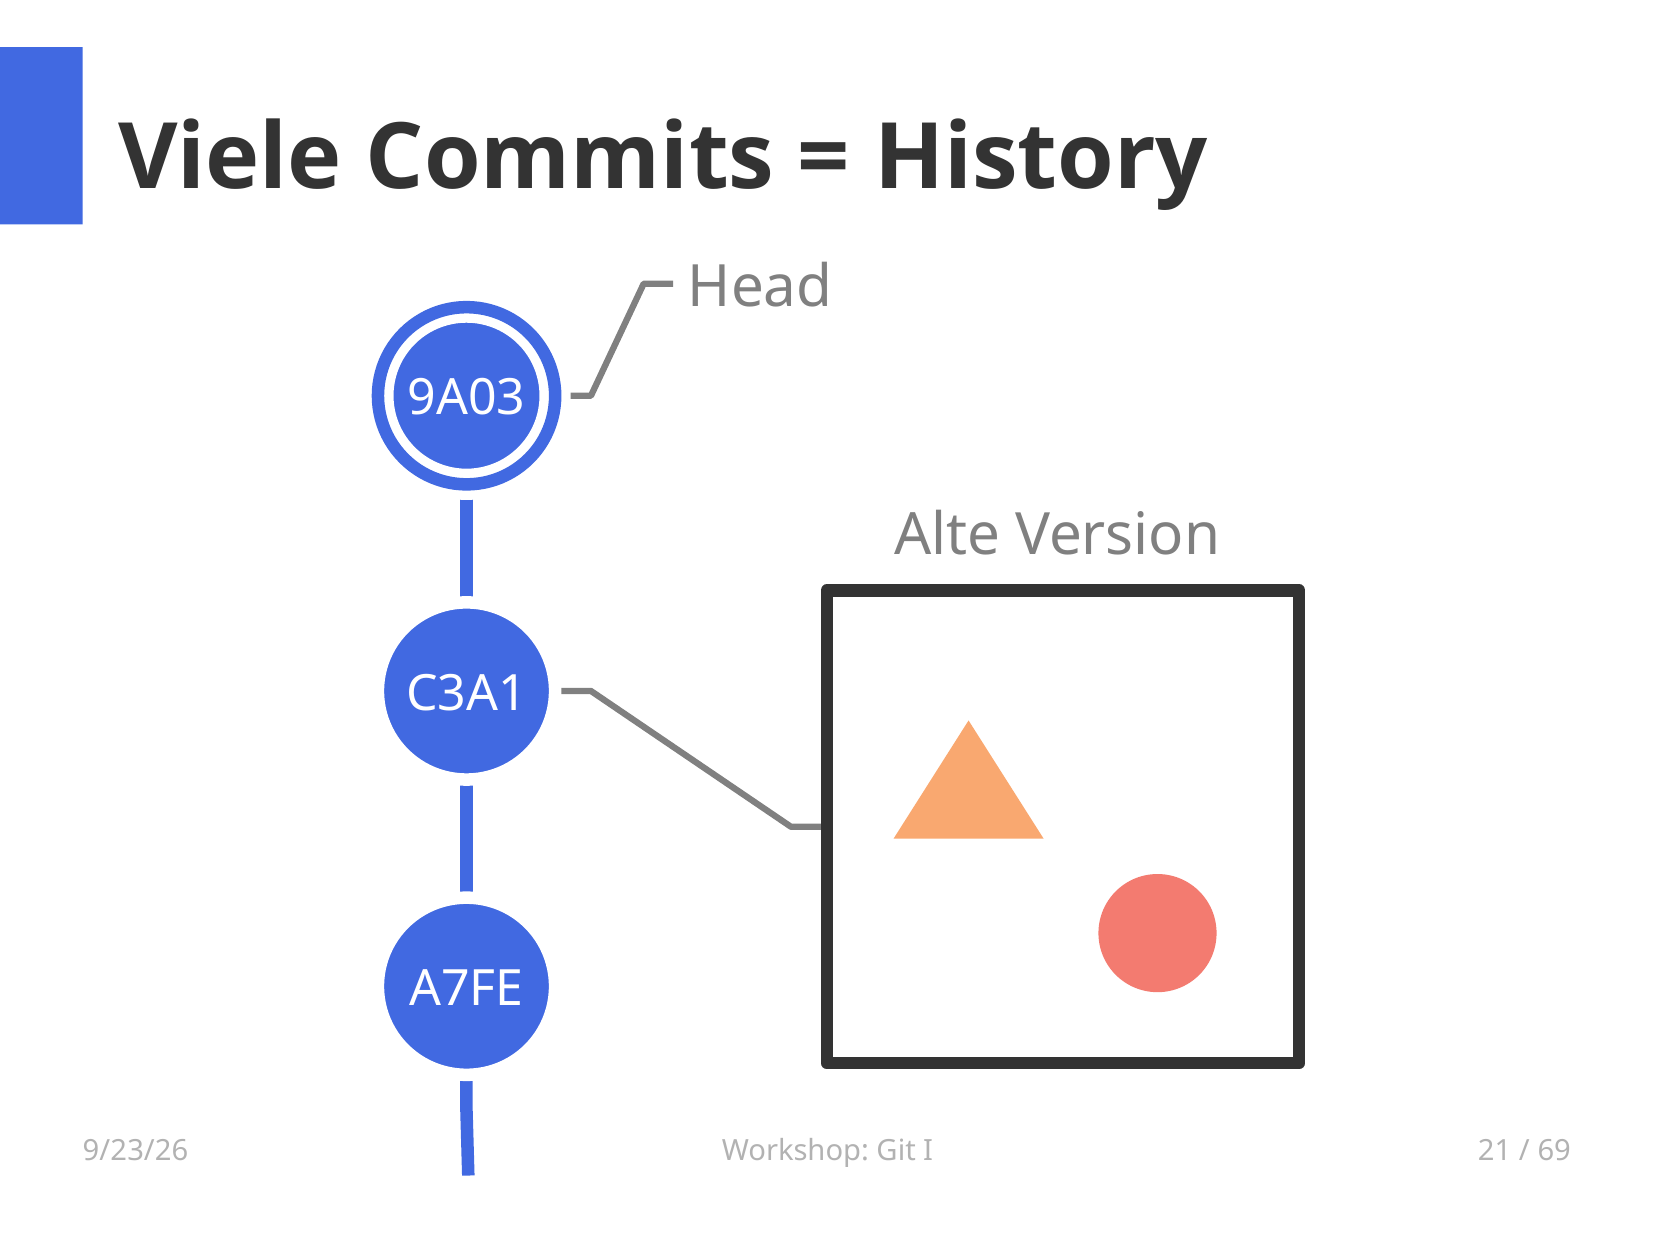

# Viele Commits = History
Head
9A03
Alte Version
C3A1
A7FE